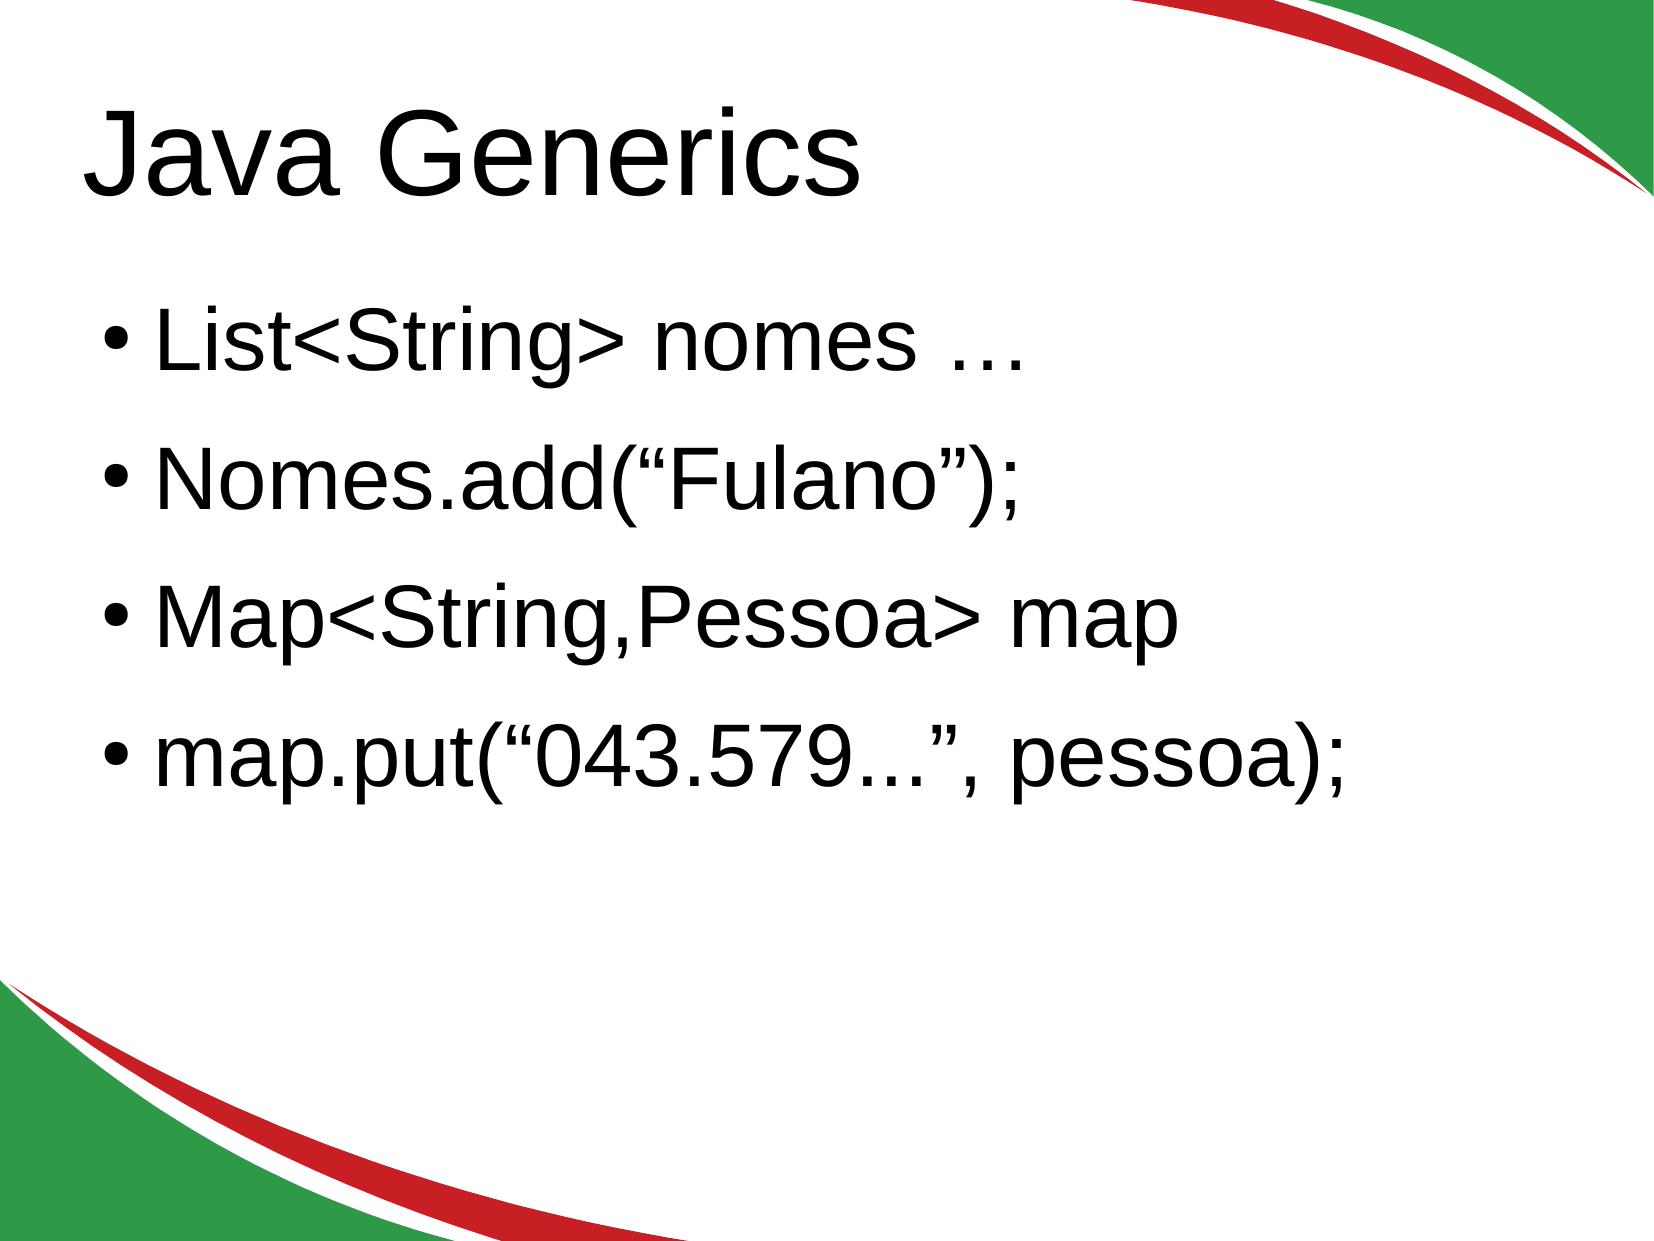

# Java Generics
List<String> nomes …
Nomes.add(“Fulano”);
Map<String,Pessoa> map
map.put(“043.579...”, pessoa);